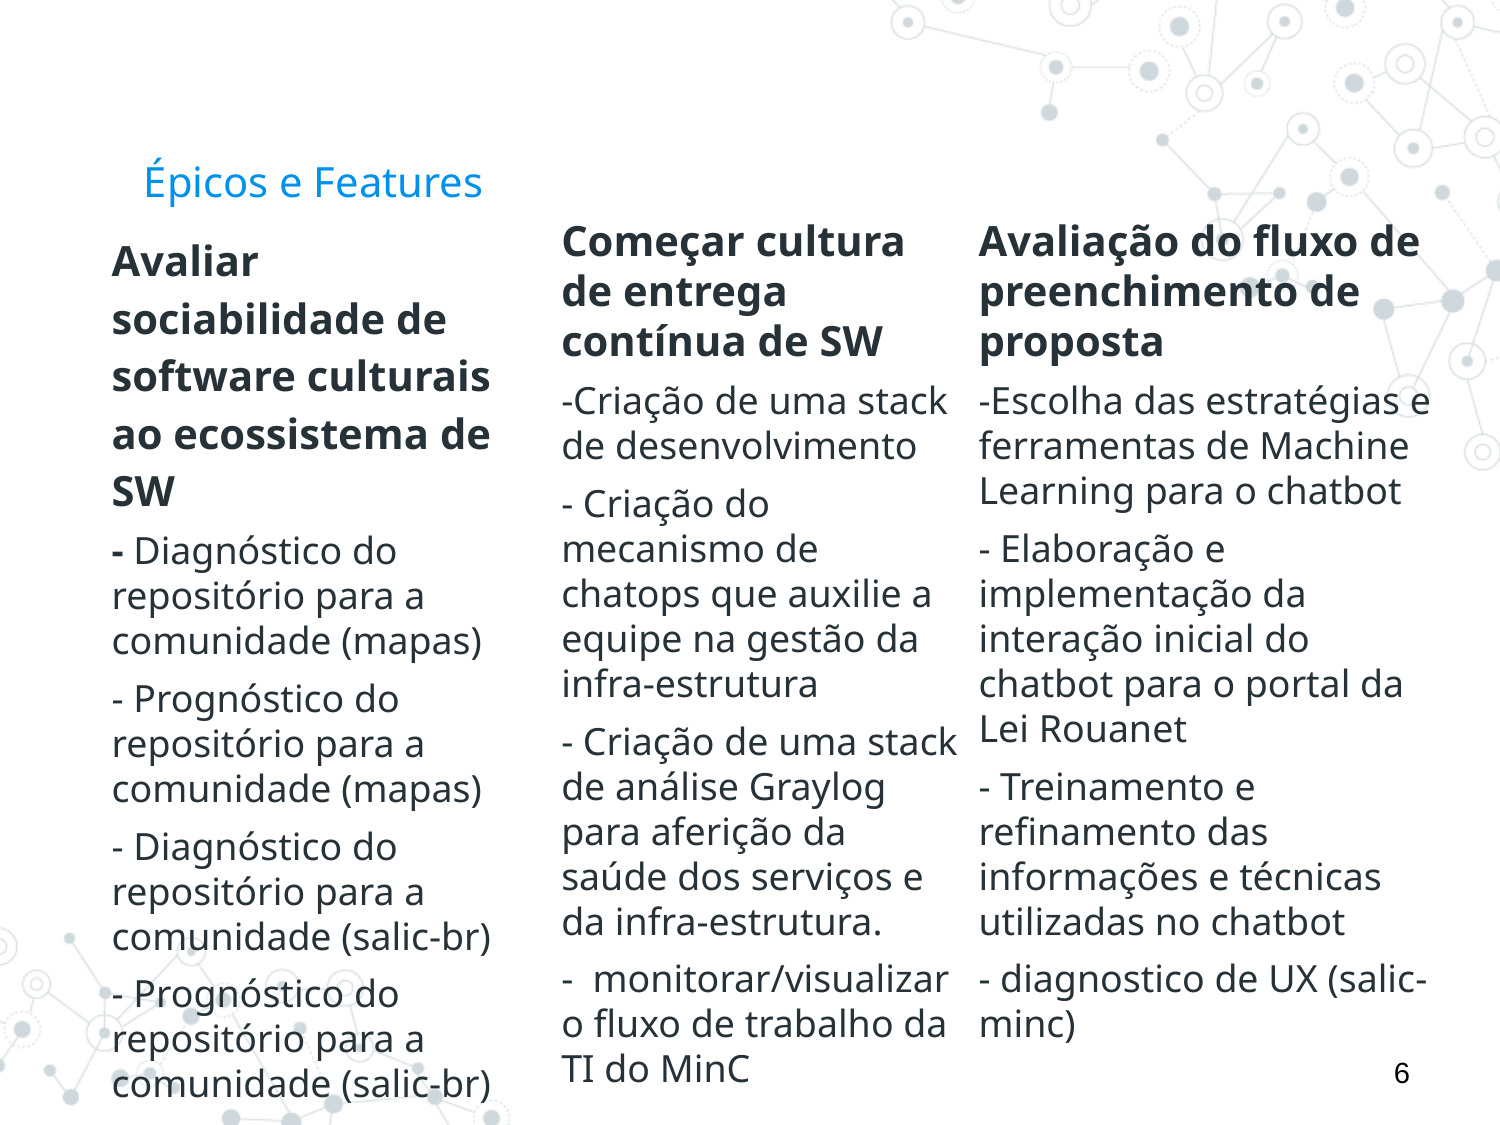

# Épicos e Features
Começar cultura de entrega contínua de SW
-Criação de uma stack de desenvolvimento
- Criação do mecanismo de chatops que auxilie a equipe na gestão da infra-estrutura
- Criação de uma stack de análise Graylog para aferição da saúde dos serviços e da infra-estrutura.
- monitorar/visualizar o fluxo de trabalho da TI do MinC
Avaliação do fluxo de preenchimento de proposta
-Escolha das estratégias e ferramentas de Machine Learning para o chatbot
- Elaboração e implementação da interação inicial do chatbot para o portal da Lei Rouanet
- Treinamento e refinamento das informações e técnicas utilizadas no chatbot
- diagnostico de UX (salic-minc)
Avaliar sociabilidade de software culturais ao ecossistema de SW
- Diagnóstico do repositório para a comunidade (mapas)
- Prognóstico do repositório para a comunidade (mapas)
- Diagnóstico do repositório para a comunidade (salic-br)
- Prognóstico do repositório para a comunidade (salic-br)